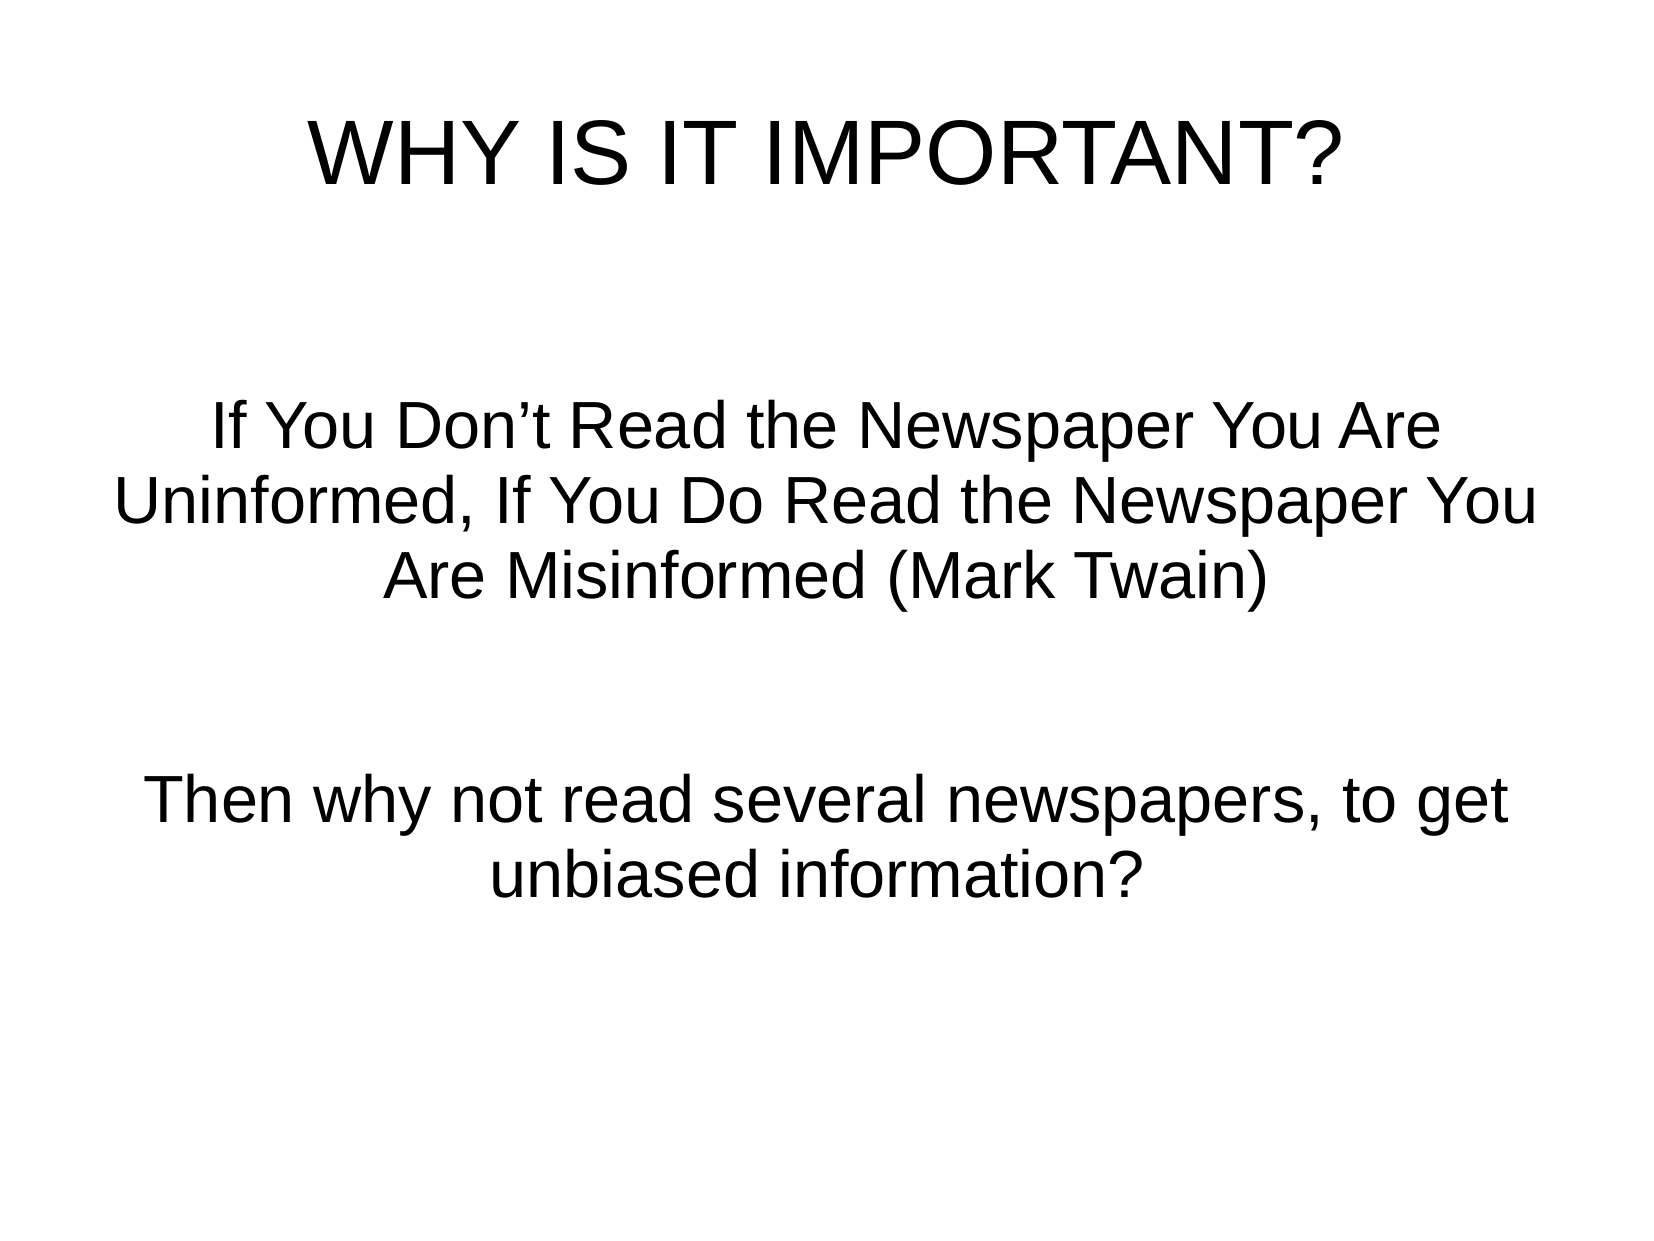

# WHY IS IT IMPORTANT?
If You Don’t Read the Newspaper You Are Uninformed, If You Do Read the Newspaper You Are Misinformed (Mark Twain)
Then why not read several newspapers, to get unbiased information?